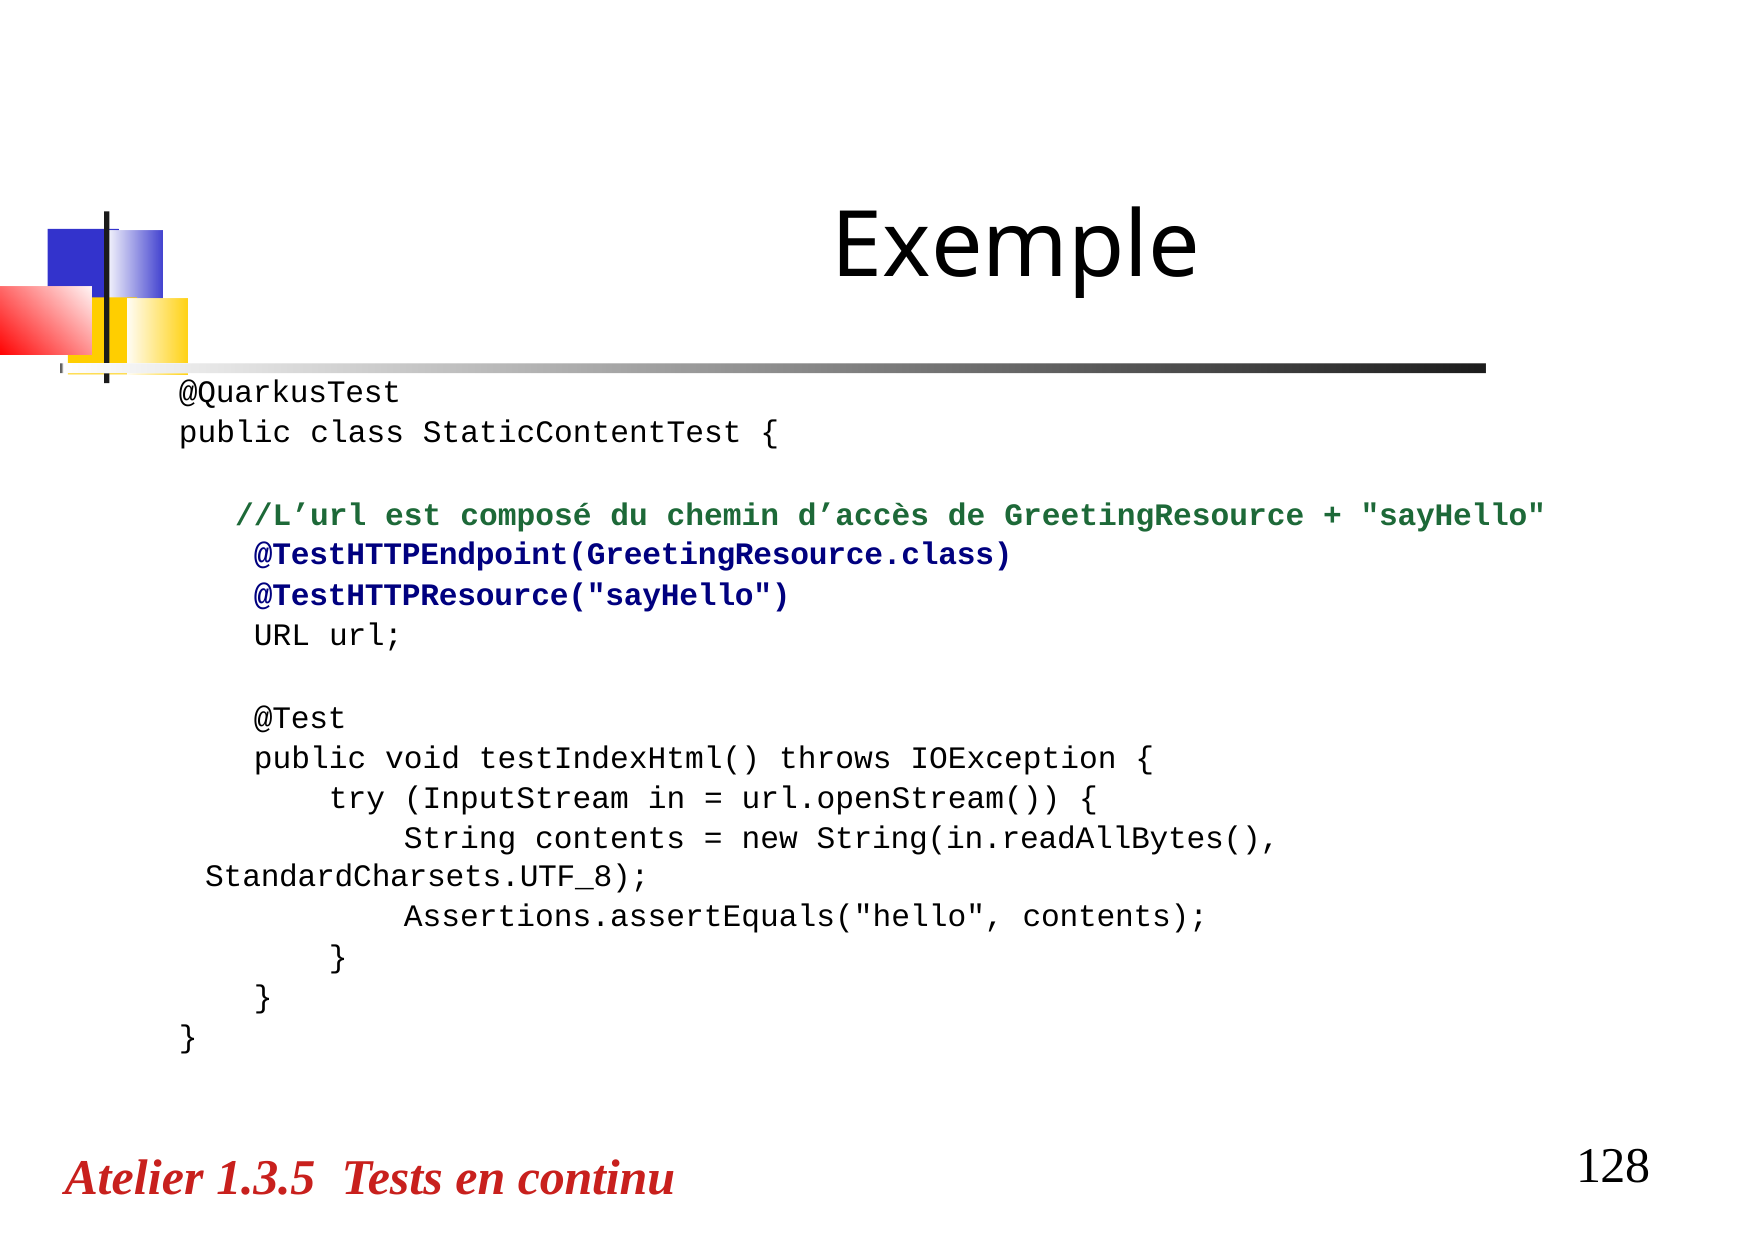

# Exemple
@QuarkusTest
public class StaticContentTest {
//L’url est composé du chemin d’accès de GreetingResource + "sayHello" @TestHTTPEndpoint(GreetingResource.class) @TestHTTPResource("sayHello")
URL url;
@Test
public void testIndexHtml() throws IOException { try (InputStream in = url.openStream()) {
String contents = new String(in.readAllBytes(), StandardCharsets.UTF_8);
Assertions.assertEquals("hello", contents);
}
}
}
128
Atelier 1.3.5
Tests en continu